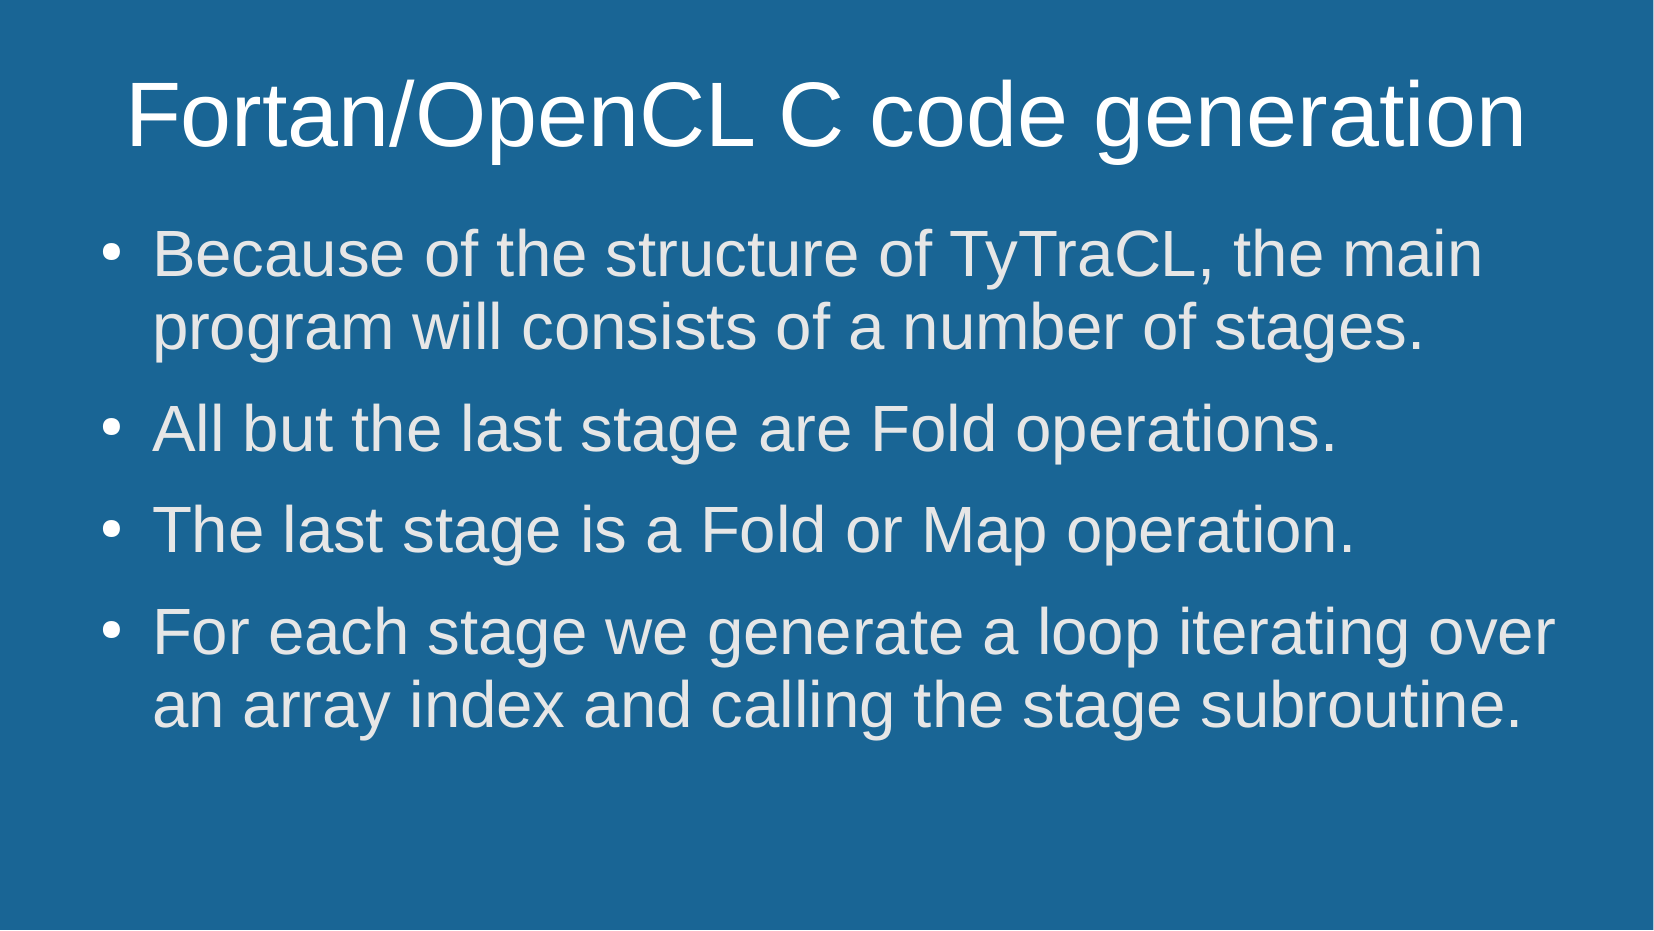

# Fortan/OpenCL C code generation
Because of the structure of TyTraCL, the main program will consists of a number of stages.
All but the last stage are Fold operations.
The last stage is a Fold or Map operation.
For each stage we generate a loop iterating over an array index and calling the stage subroutine.